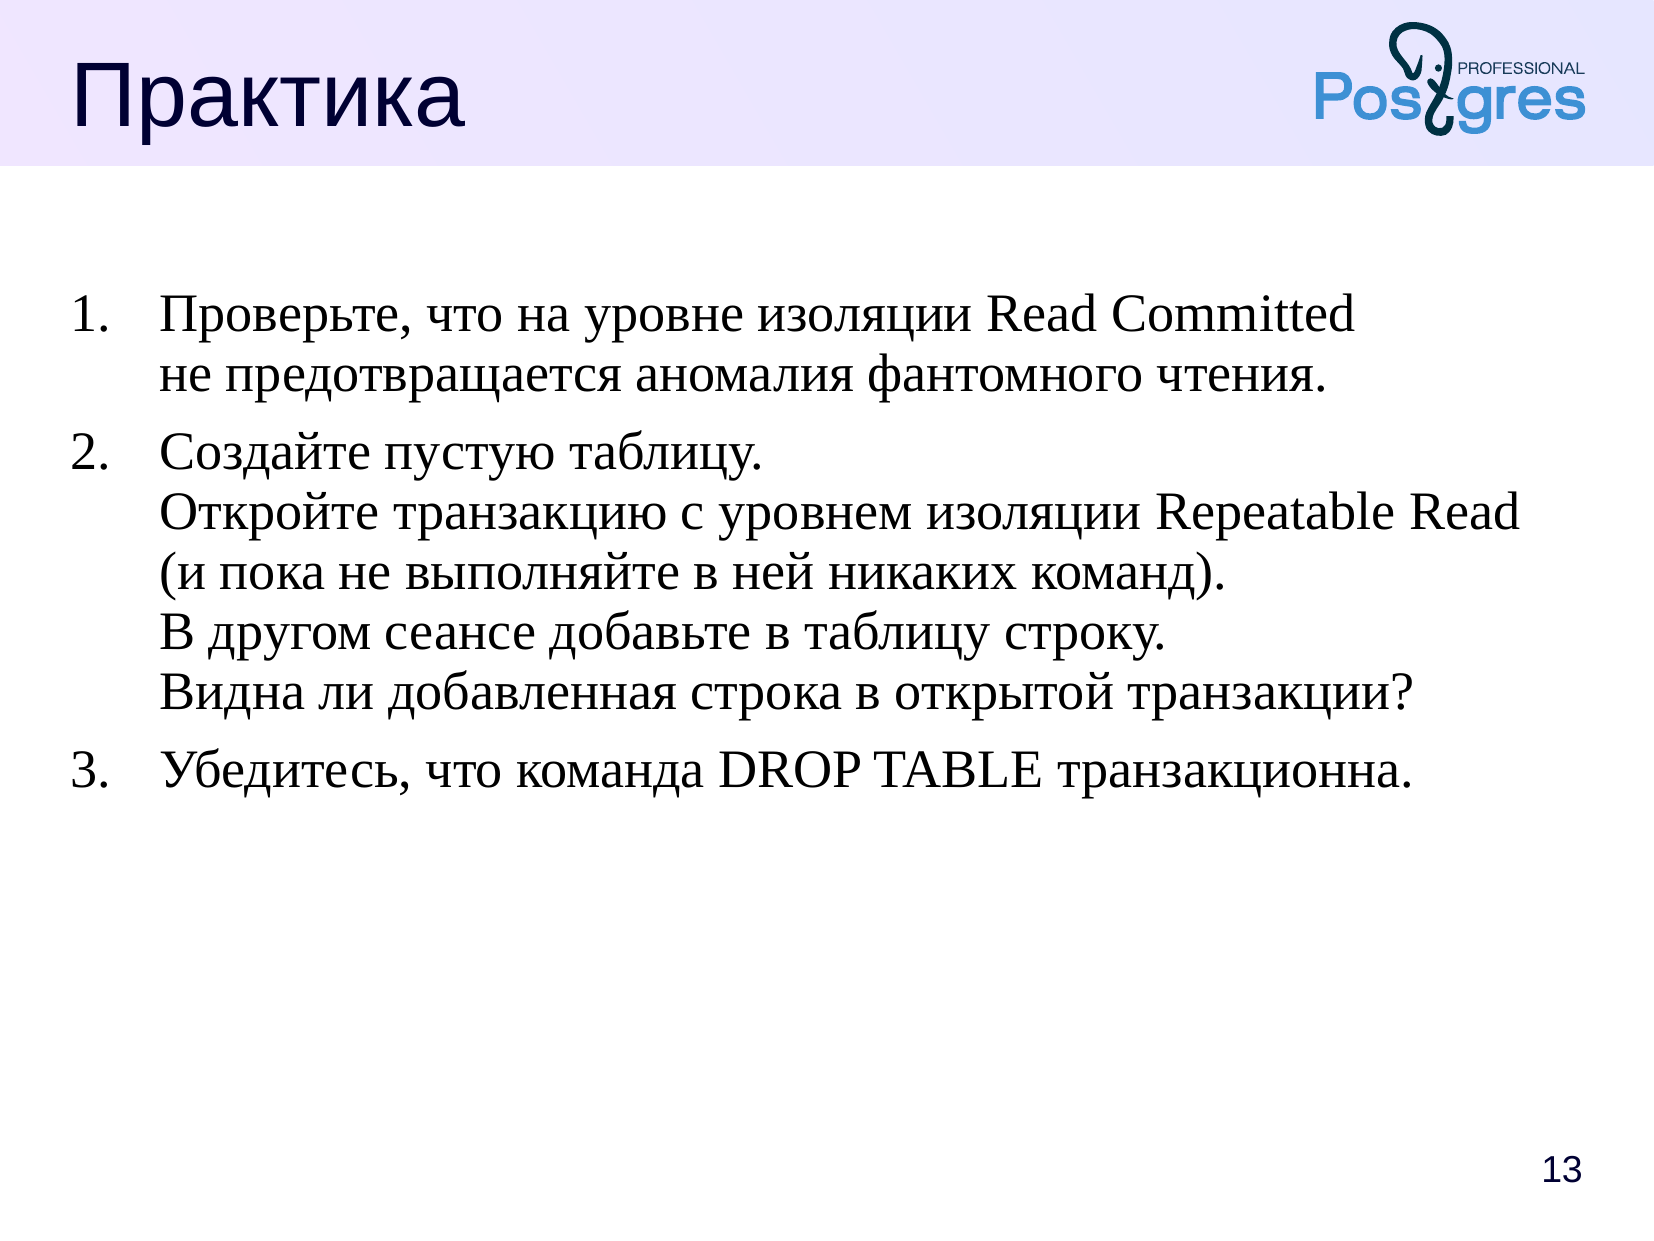

# Практика
Проверьте, что на уровне изоляции Read Committed
не предотвращается аномалия фантомного чтения.
Создайте пустую таблицу.
Откройте транзакцию с уровнем изоляции Repeatable Read
(и пока не выполняйте в ней никаких команд).
В другом сеансе добавьте в таблицу строку.
Видна ли добавленная строка в открытой транзакции?
Убедитесь, что команда DROP TABLE транзакционна.